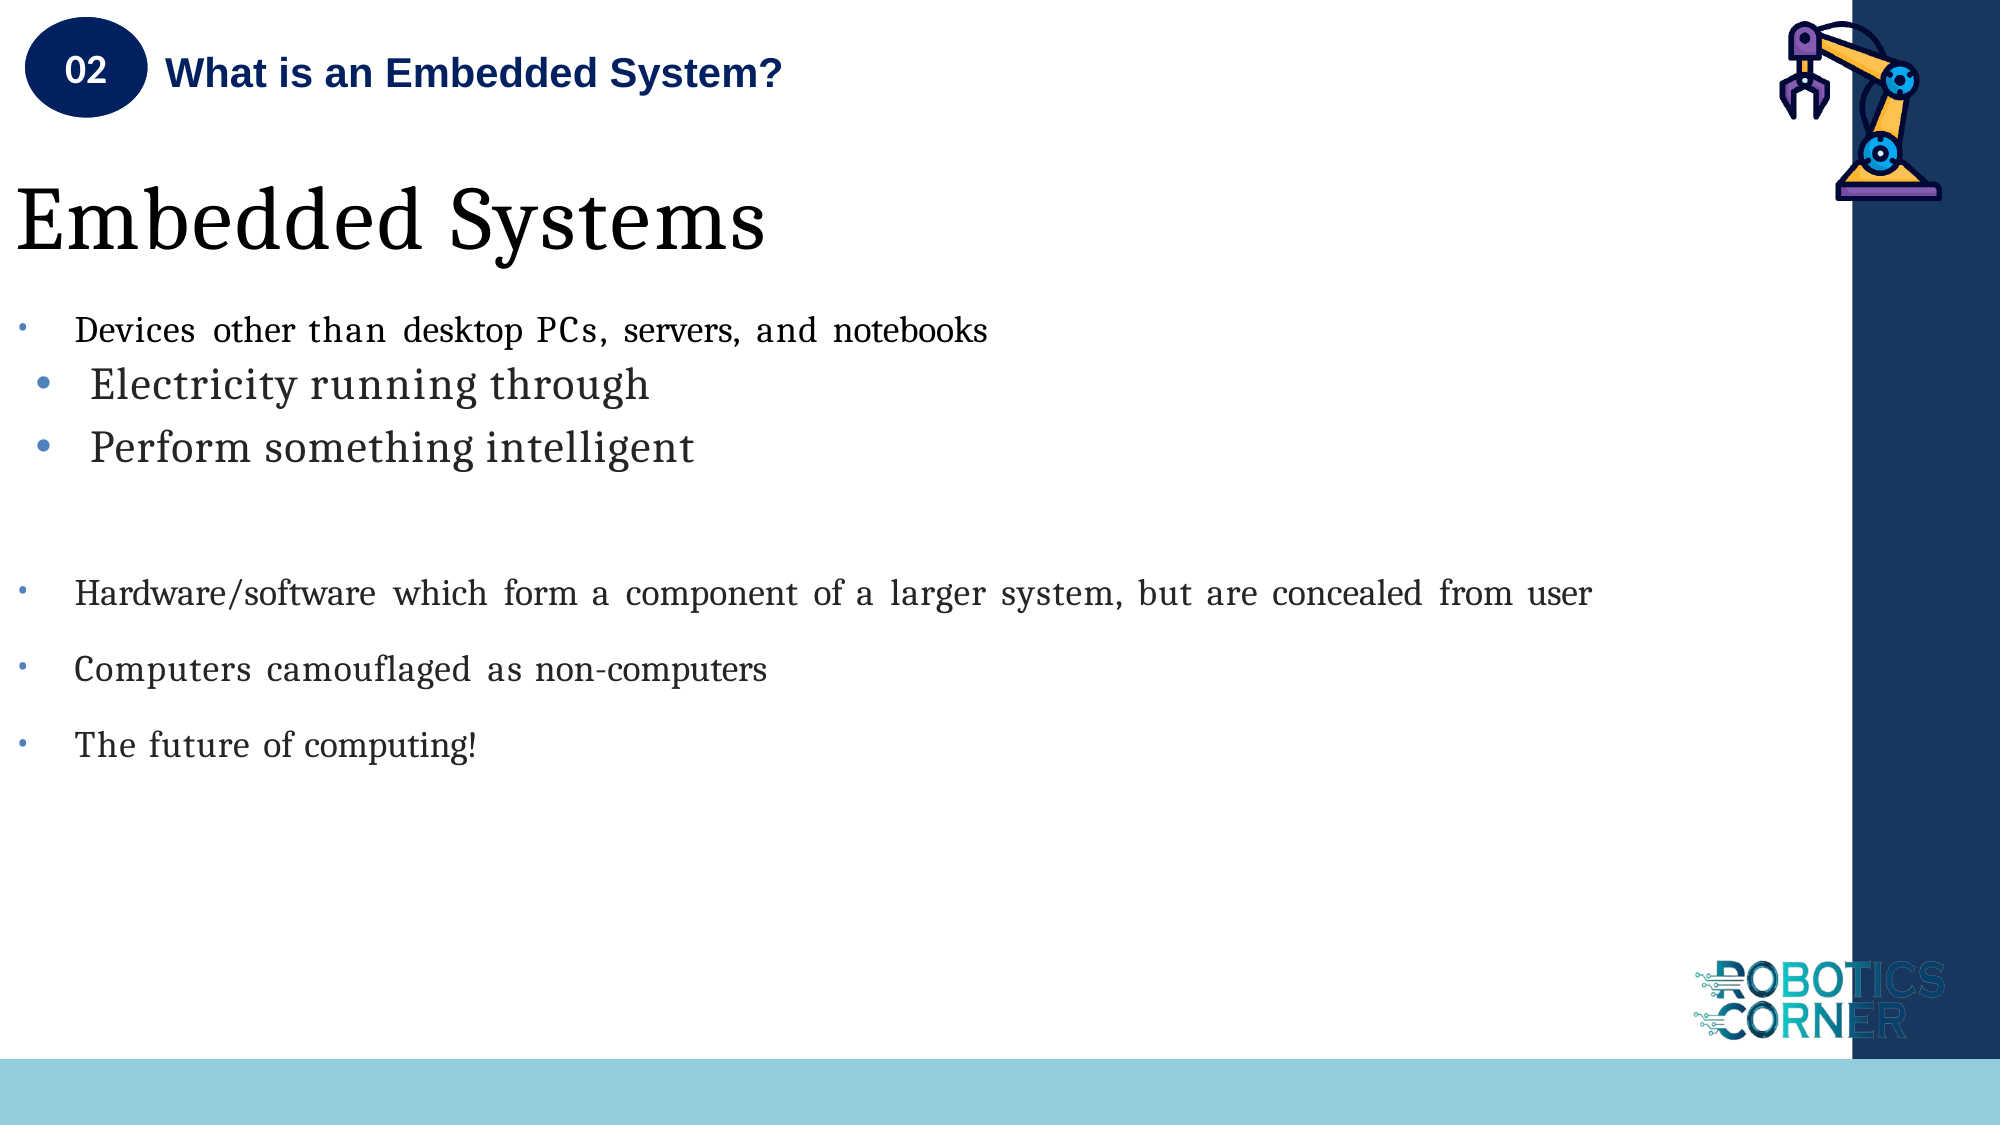

02
What is an Embedded System?
Embedded Systems
Devices other than desktop PCs, servers, and notebooks
🞄	Electricity running through
🞄	Perform something intelligent
Hardware/software which form a component of a larger system, but are concealed from user
Computers camouflaged as non-computers
The future of computing!